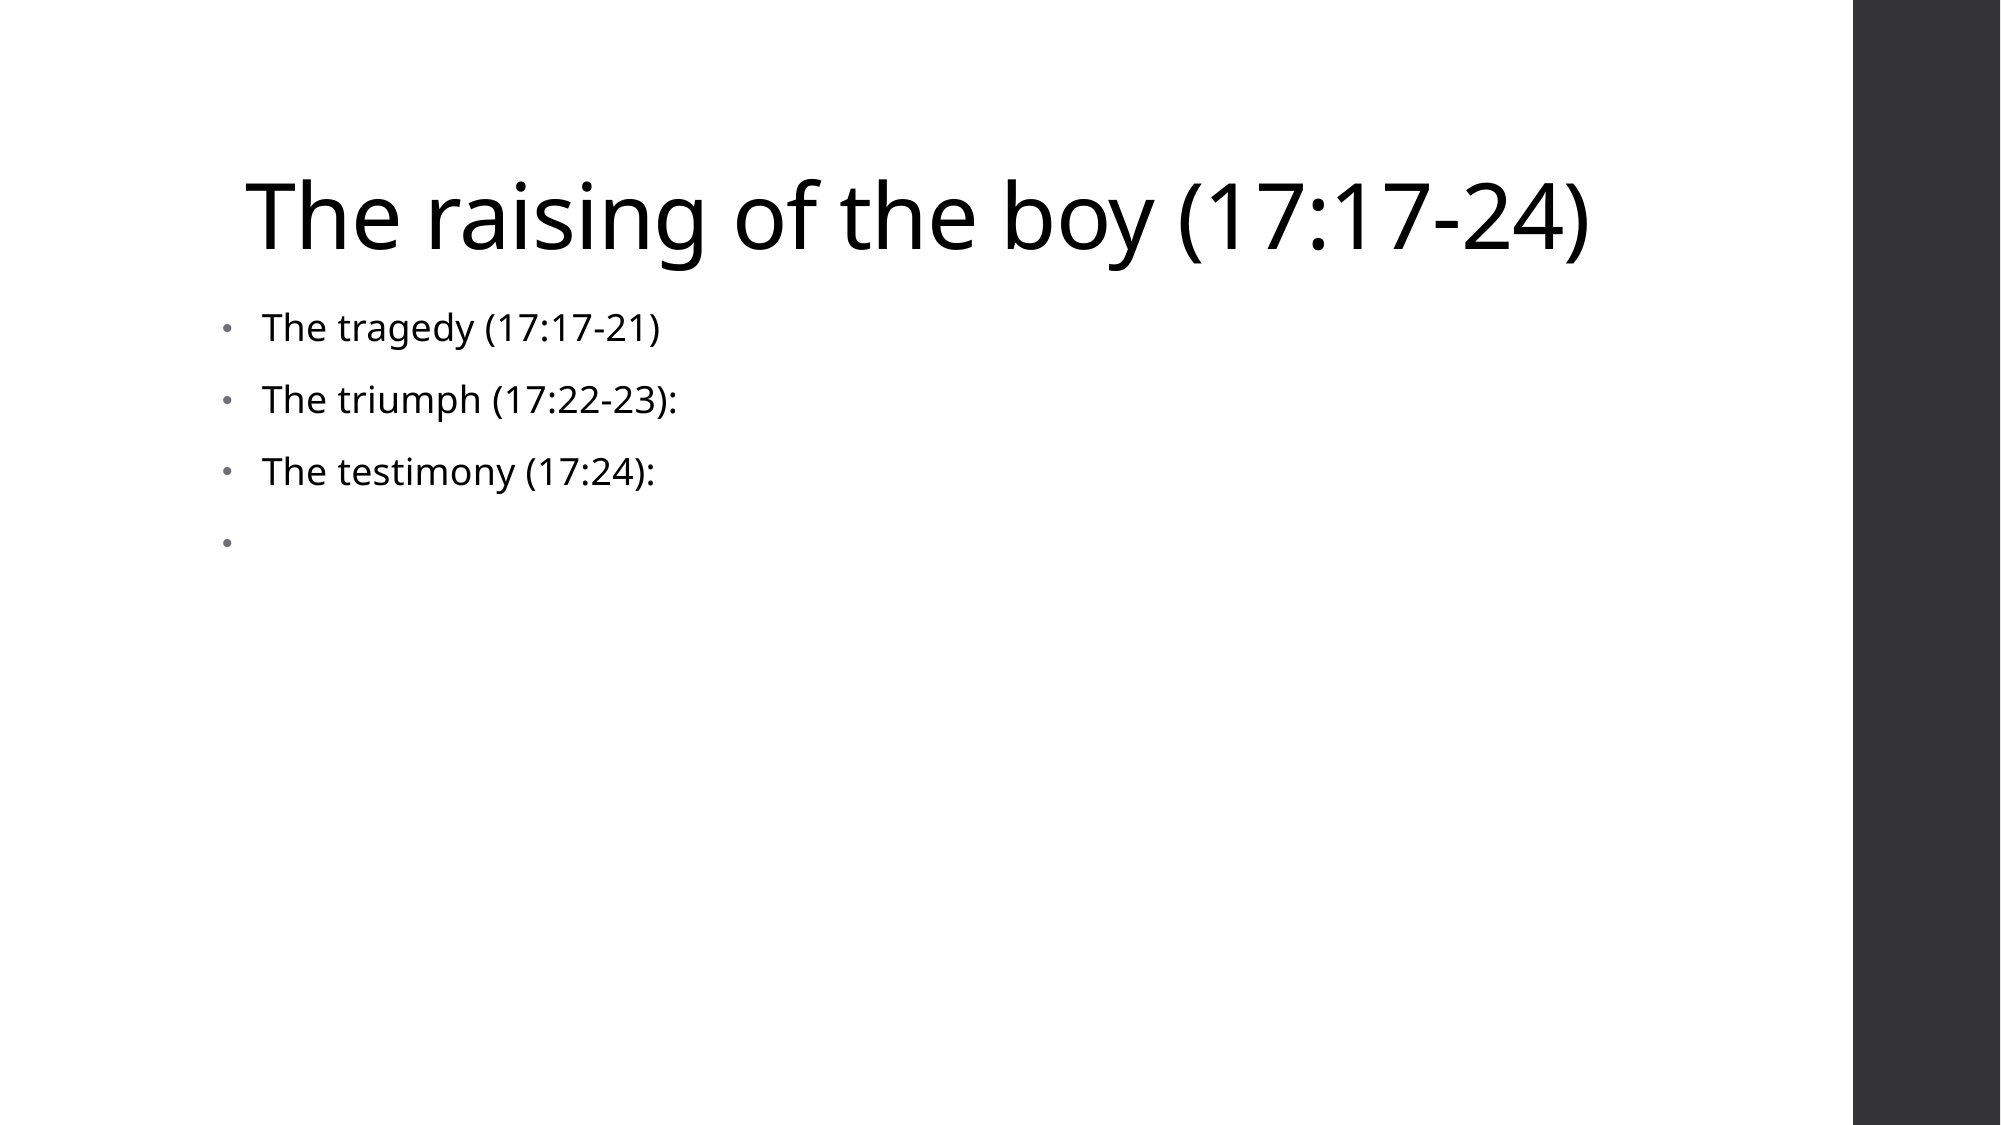

# The raising of the boy (17:17-24)
 The tragedy (17:17-21)
 The triumph (17:22-23):
 The testimony (17:24):